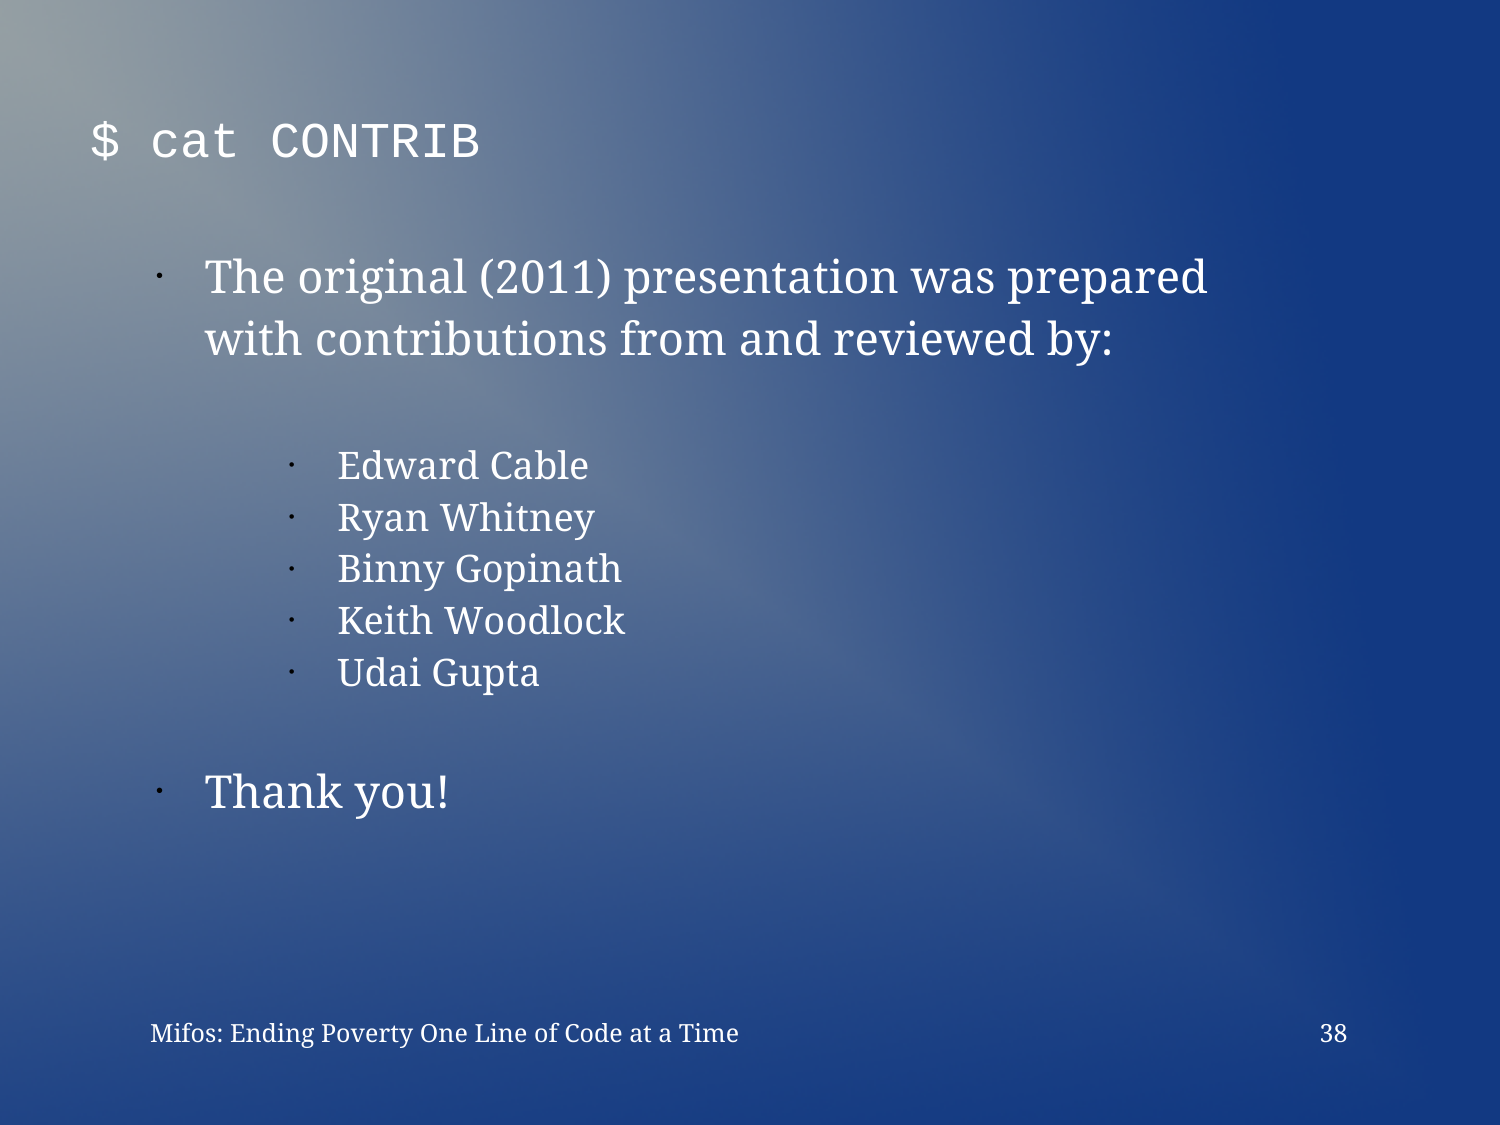

$ cat CONTRIB
# The original (2011) presentation was prepared with contributions from and reviewed by:
Edward Cable
Ryan Whitney
Binny Gopinath
Keith Woodlock
Udai Gupta
Thank you!
Mifos: Ending Poverty One Line of Code at a Time